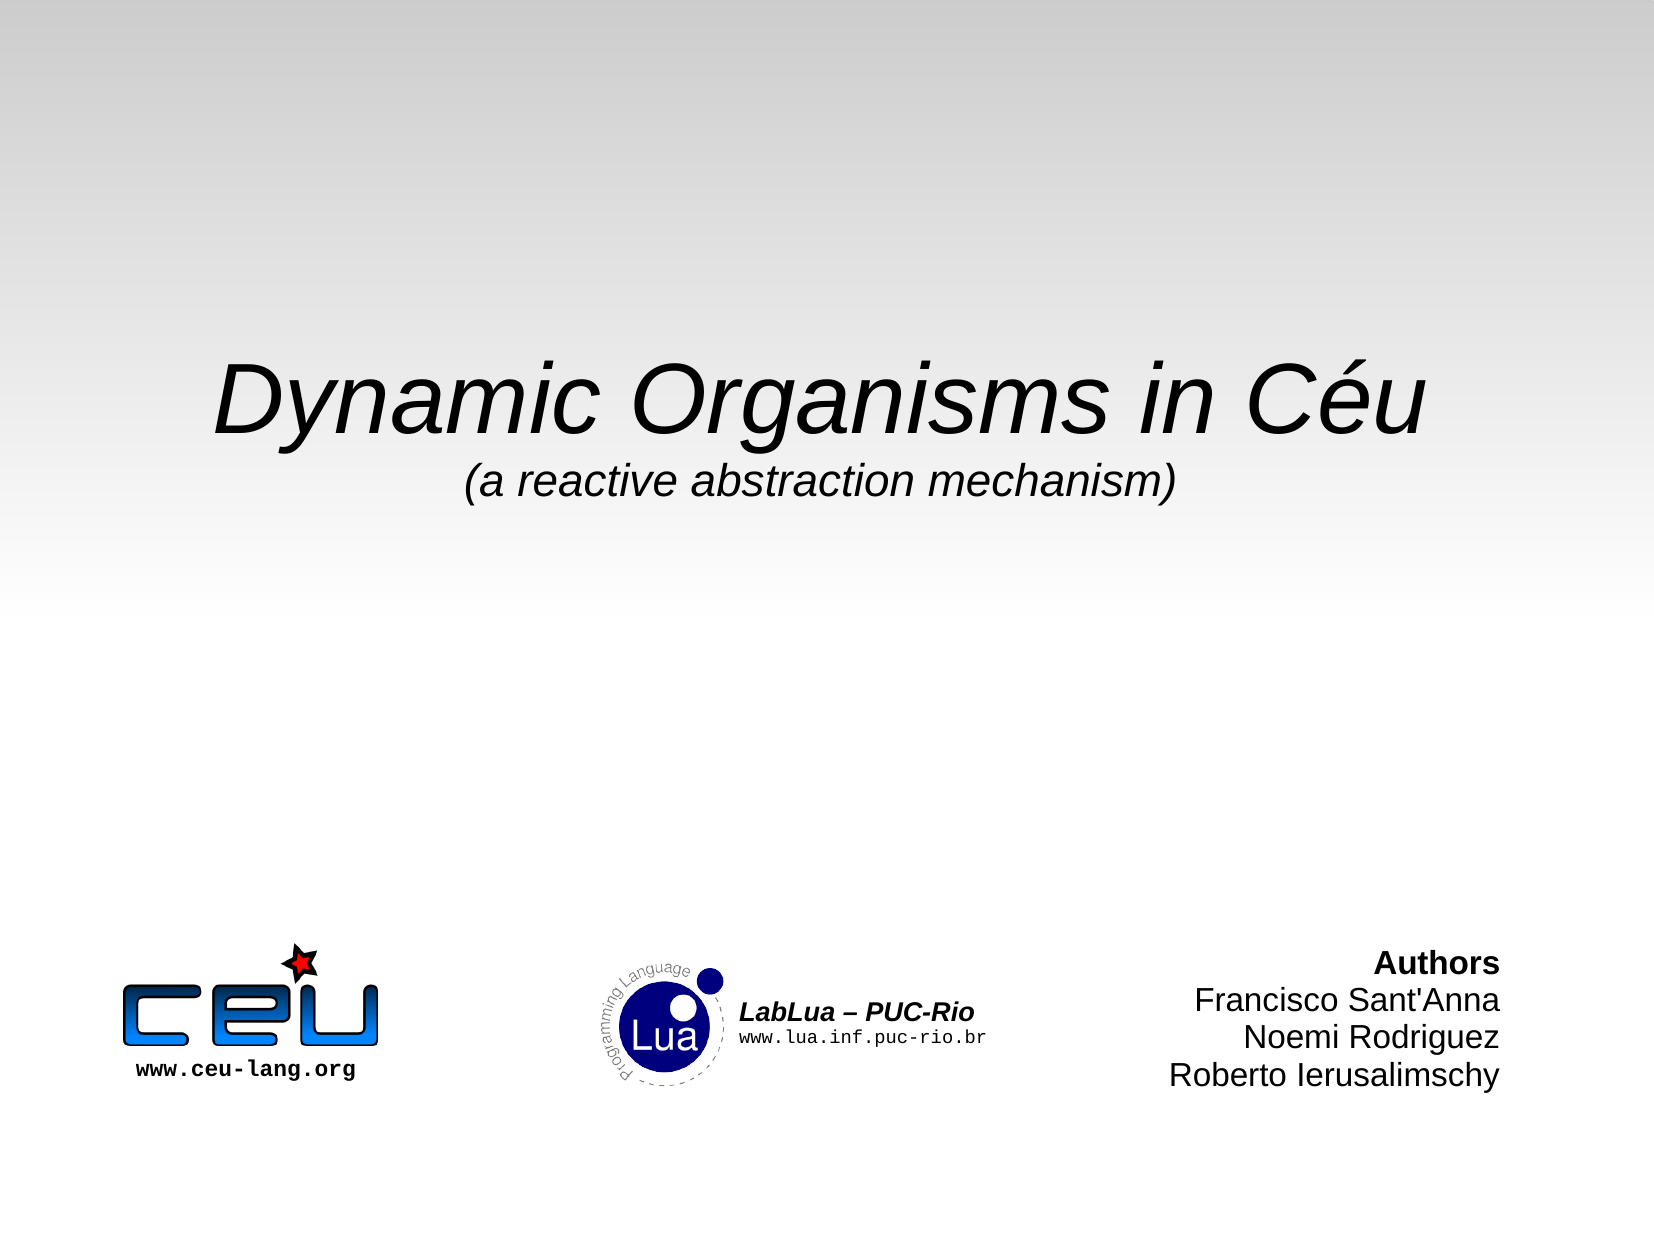

# Dynamic Organisms in Céu
(a reactive abstraction mechanism)
Authors
Francisco Sant'Anna
Noemi Rodriguez
Roberto Ierusalimschy
LabLua – PUC-Rio
www.lua.inf.puc-rio.br
www.ceu-lang.org